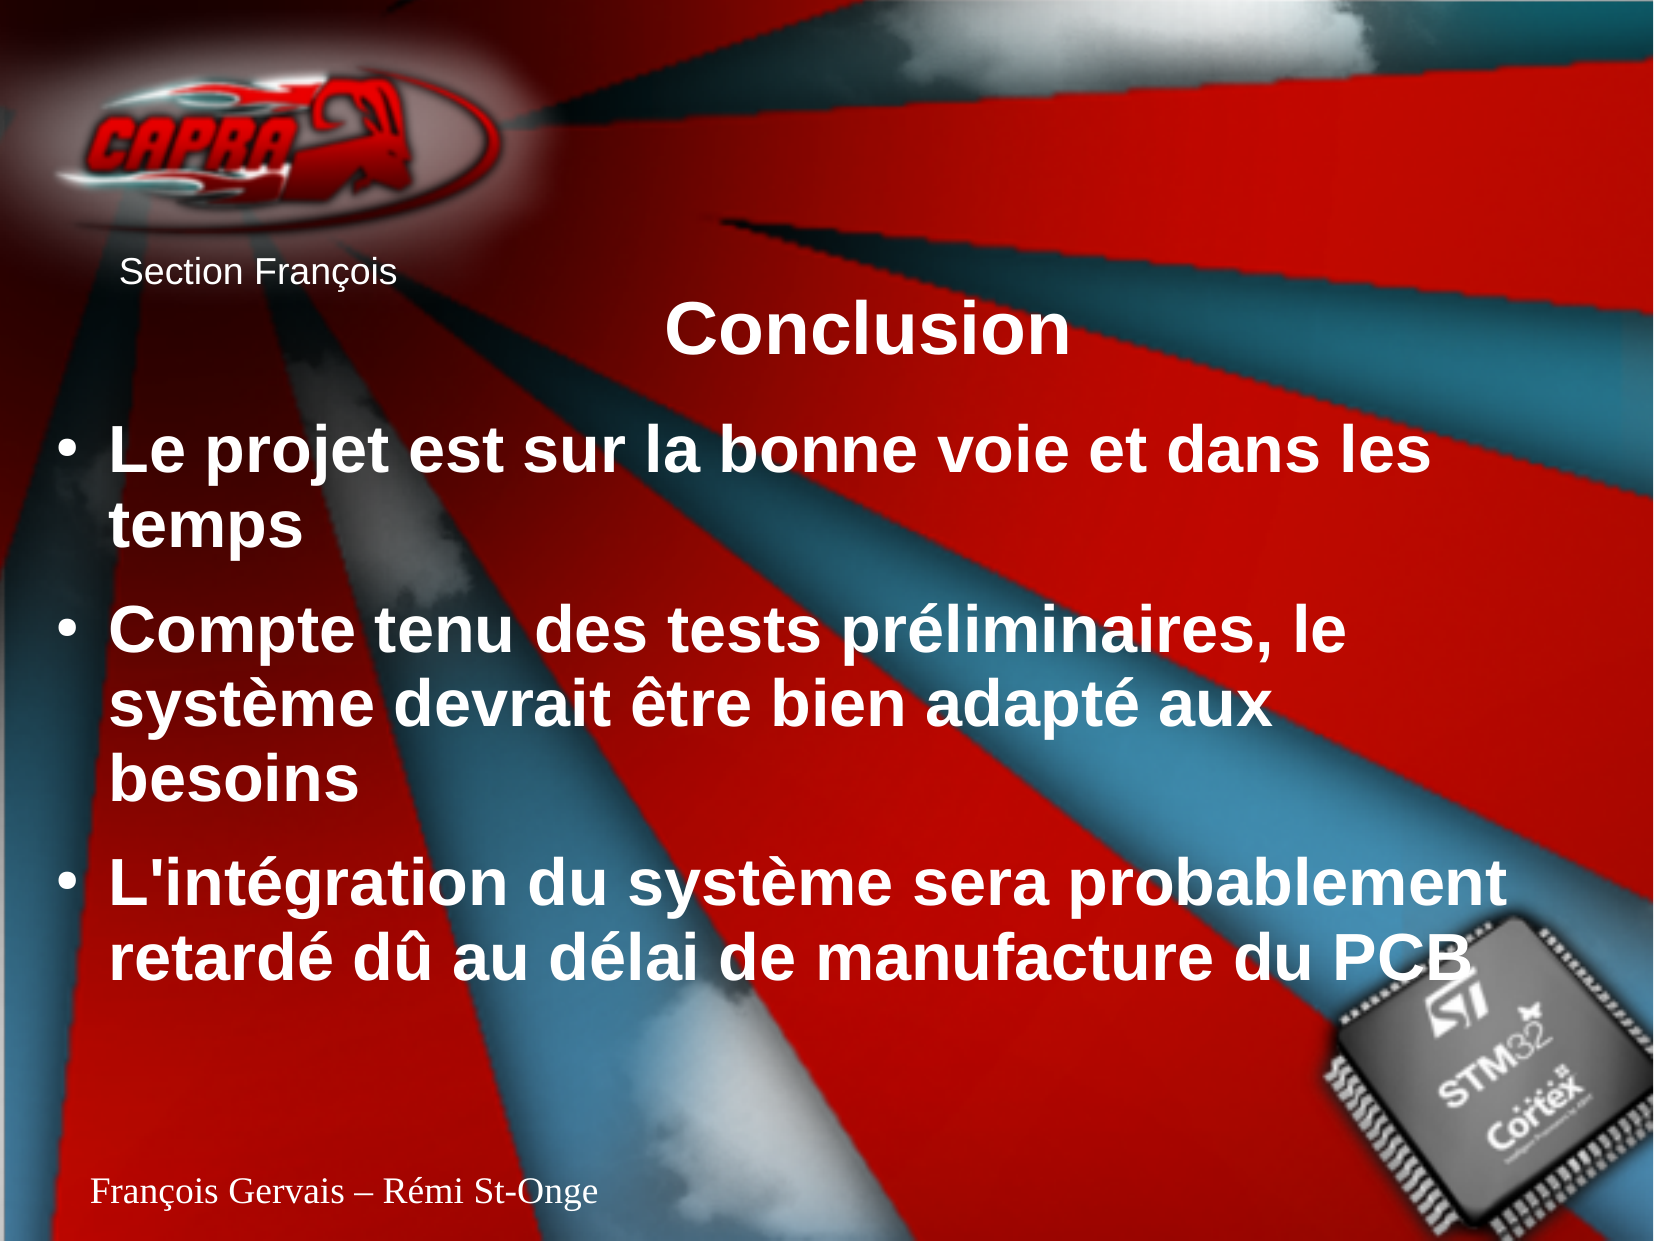

# Conclusion
Section François
Le projet est sur la bonne voie et dans les temps
Compte tenu des tests préliminaires, le système devrait être bien adapté aux besoins
L'intégration du système sera probablement retardé dû au délai de manufacture du PCB
François Gervais – Rémi St-Onge